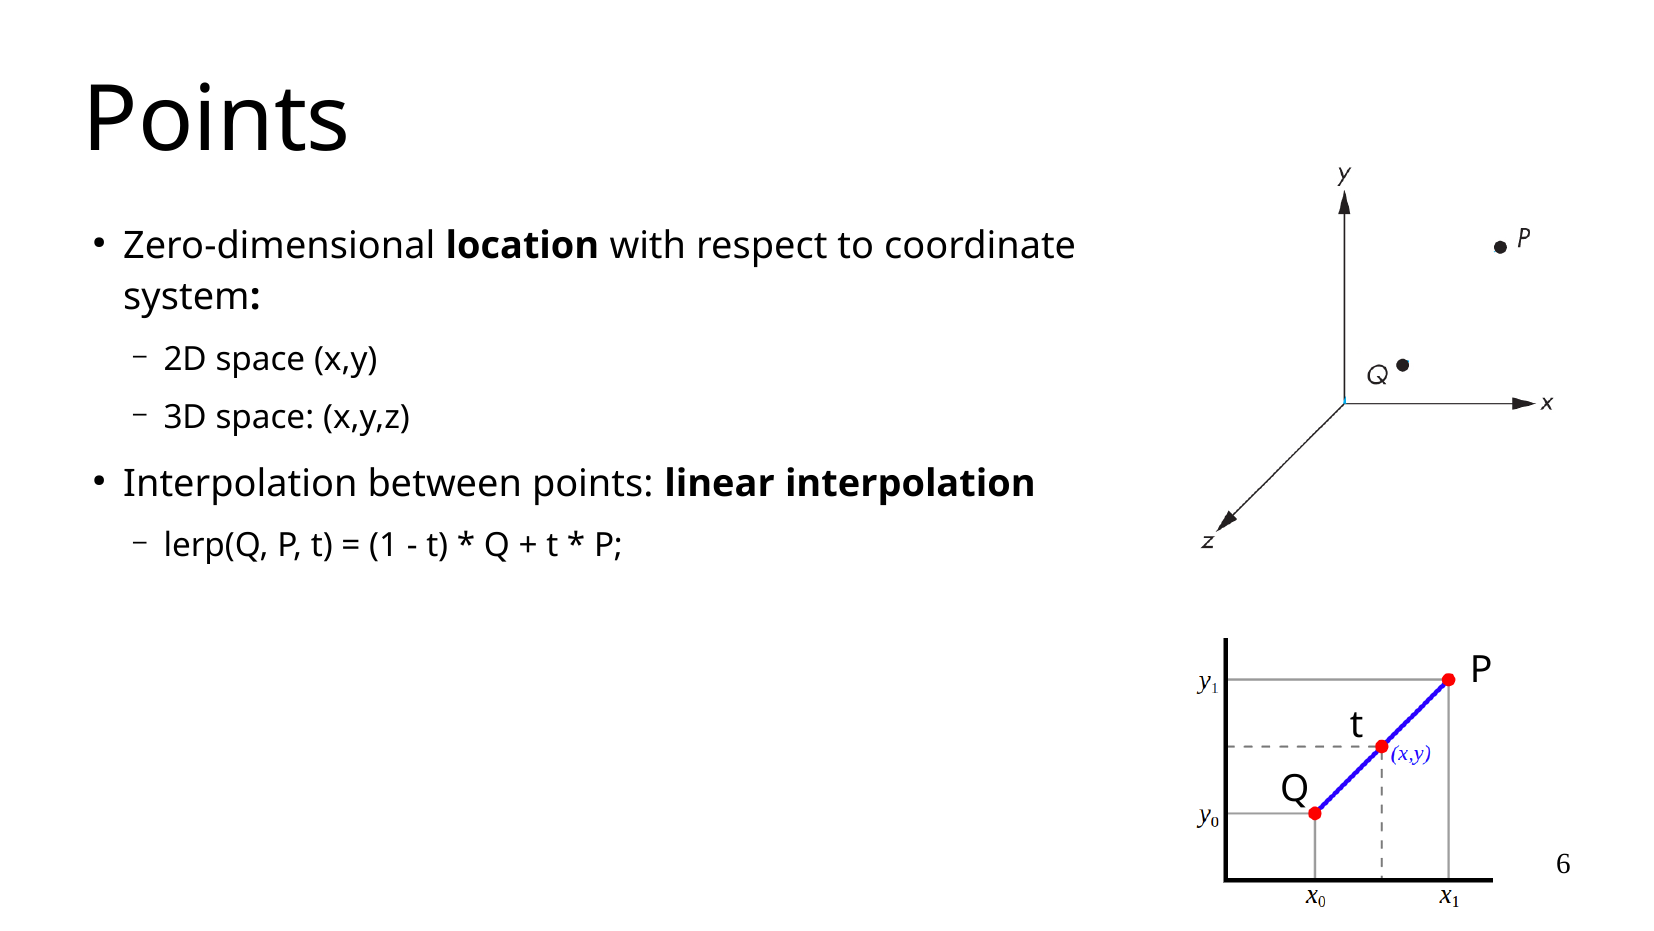

# Points
Zero-dimensional location with respect to coordinate system:
2D space (x,y)
3D space: (x,y,z)
Interpolation between points: linear interpolation
lerp(Q, P, t) = (1 - t) * Q + t * P;
P
t
Q
6